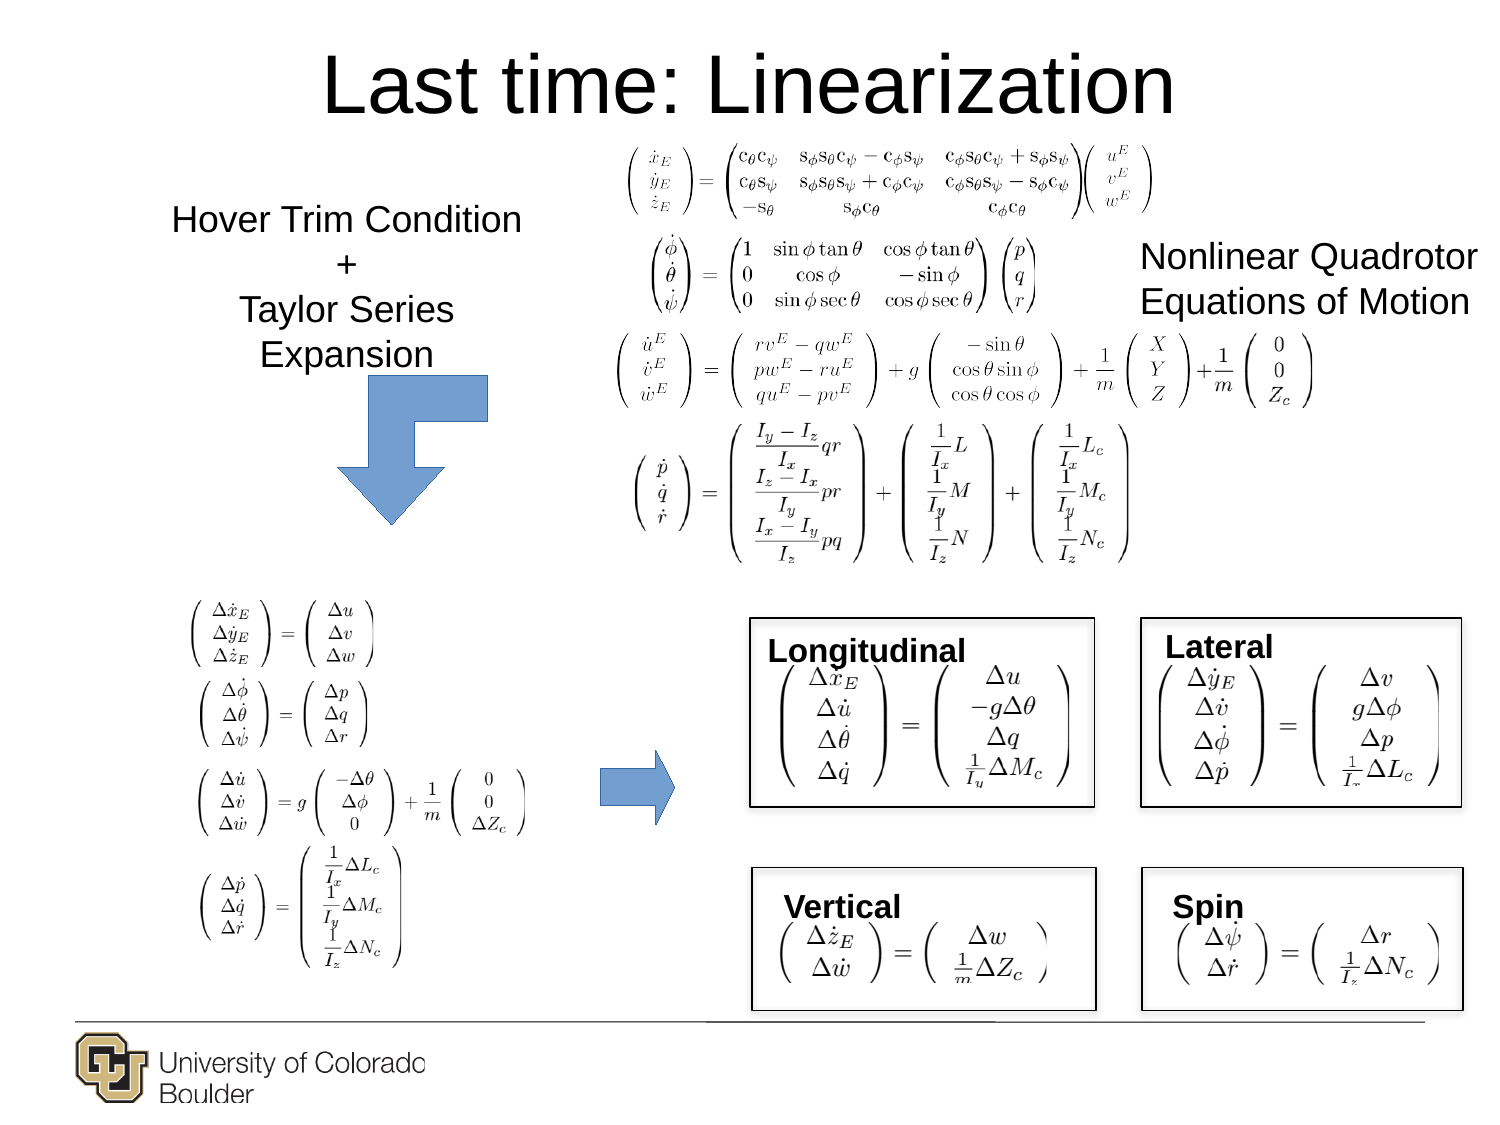

# Last time: Linearization
Hover Trim Condition
+
Taylor Series Expansion
Nonlinear Quadrotor Equations of Motion
Lateral
Longitudinal
Vertical
Spin